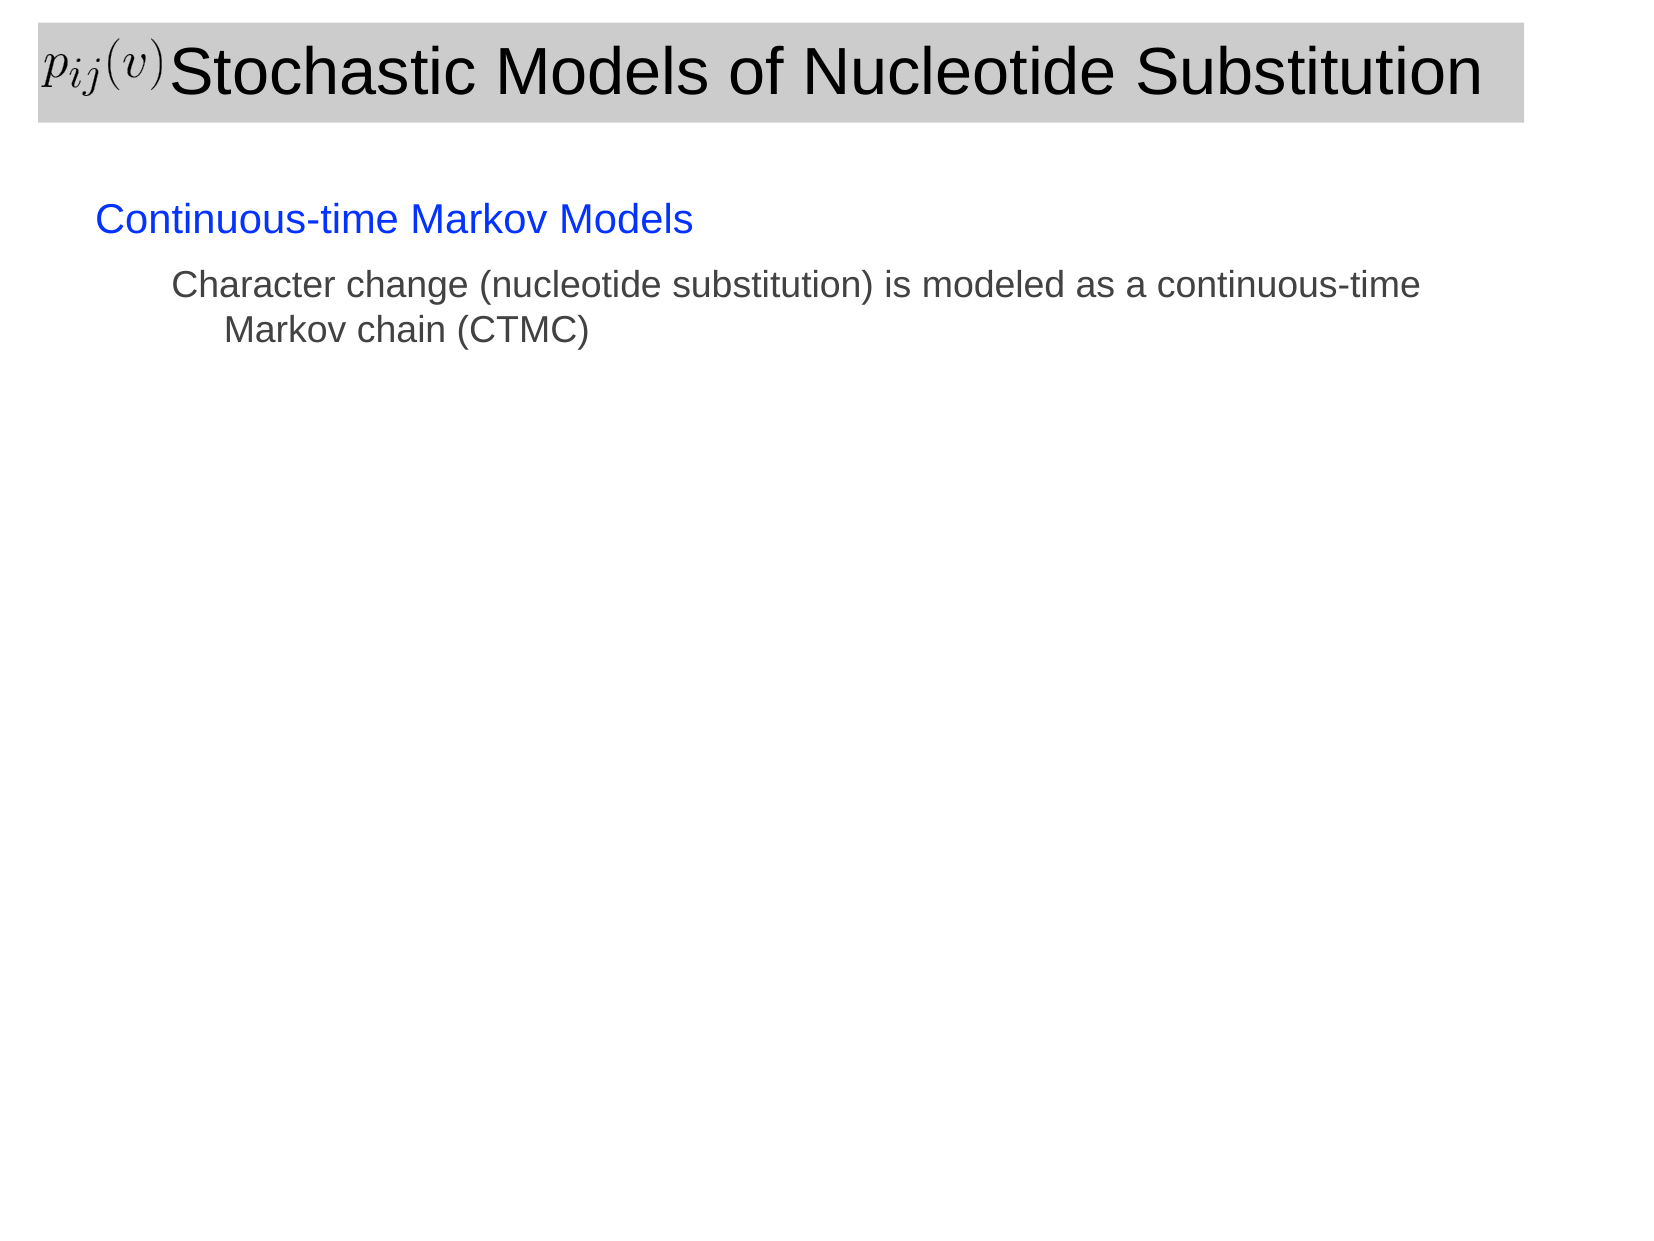

Stochastic Models of Nucleotide Substitution
Continuous-time Markov Models
Character change (nucleotide substitution) is modeled as a continuous-time
 Markov chain (CTMC)